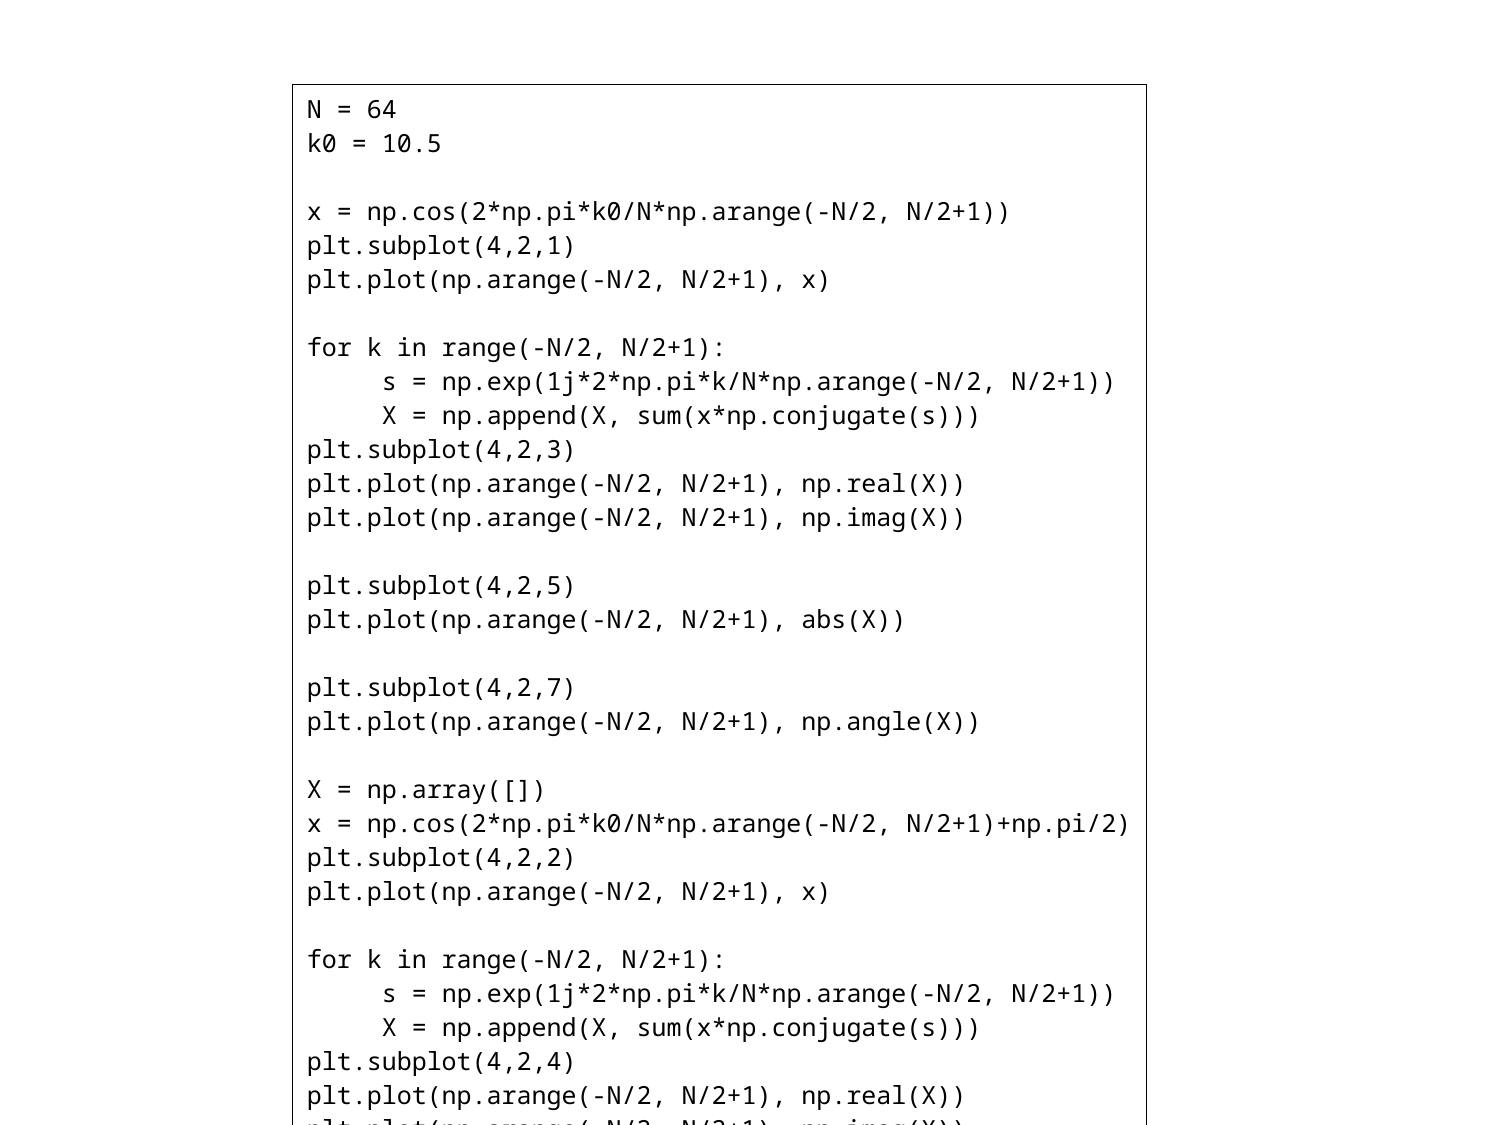

N = 64
k0 = 10.5
x = np.cos(2*np.pi*k0/N*np.arange(-N/2, N/2+1))
plt.subplot(4,2,1)
plt.plot(np.arange(-N/2, N/2+1), x)
for k in range(-N/2, N/2+1):
	s = np.exp(1j*2*np.pi*k/N*np.arange(-N/2, N/2+1))
	X = np.append(X, sum(x*np.conjugate(s)))
plt.subplot(4,2,3)
plt.plot(np.arange(-N/2, N/2+1), np.real(X))
plt.plot(np.arange(-N/2, N/2+1), np.imag(X))
plt.subplot(4,2,5)
plt.plot(np.arange(-N/2, N/2+1), abs(X))
plt.subplot(4,2,7)
plt.plot(np.arange(-N/2, N/2+1), np.angle(X))
X = np.array([])
x = np.cos(2*np.pi*k0/N*np.arange(-N/2, N/2+1)+np.pi/2)
plt.subplot(4,2,2)
plt.plot(np.arange(-N/2, N/2+1), x)
for k in range(-N/2, N/2+1):
	s = np.exp(1j*2*np.pi*k/N*np.arange(-N/2, N/2+1))
	X = np.append(X, sum(x*np.conjugate(s)))
plt.subplot(4,2,4)
plt.plot(np.arange(-N/2, N/2+1), np.real(X))
plt.plot(np.arange(-N/2, N/2+1), np.imag(X))
plt.subplot(4,2,6)
plt.plot(np.arange(-N/2, N/2+1), abs(X))
plt.subplot(4,2,8)
plt.plot(np.arange(-N/2, N/2+1), np.angle(X))